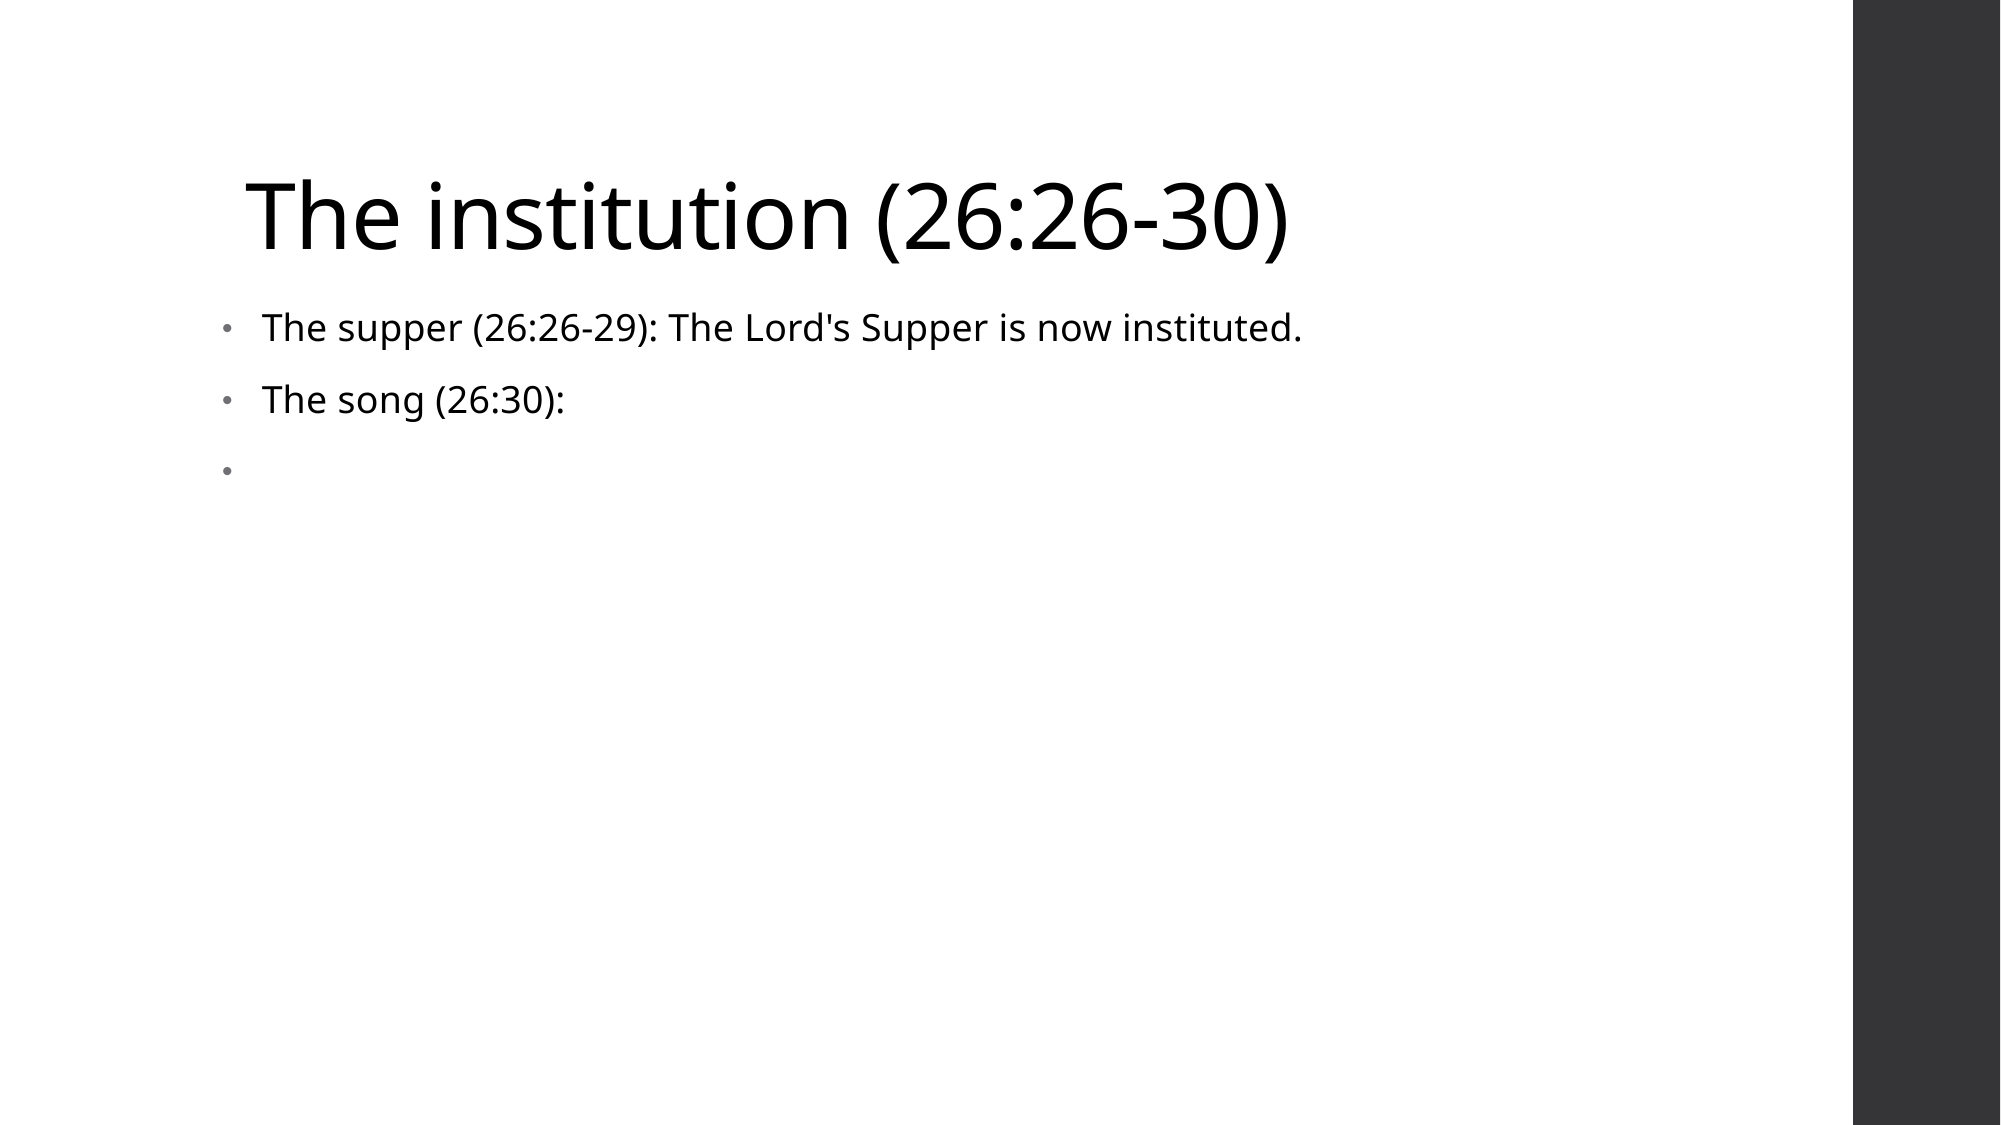

# The institution (26:26-30)
 The supper (26:26-29): The Lord's Supper is now instituted.
 The song (26:30):